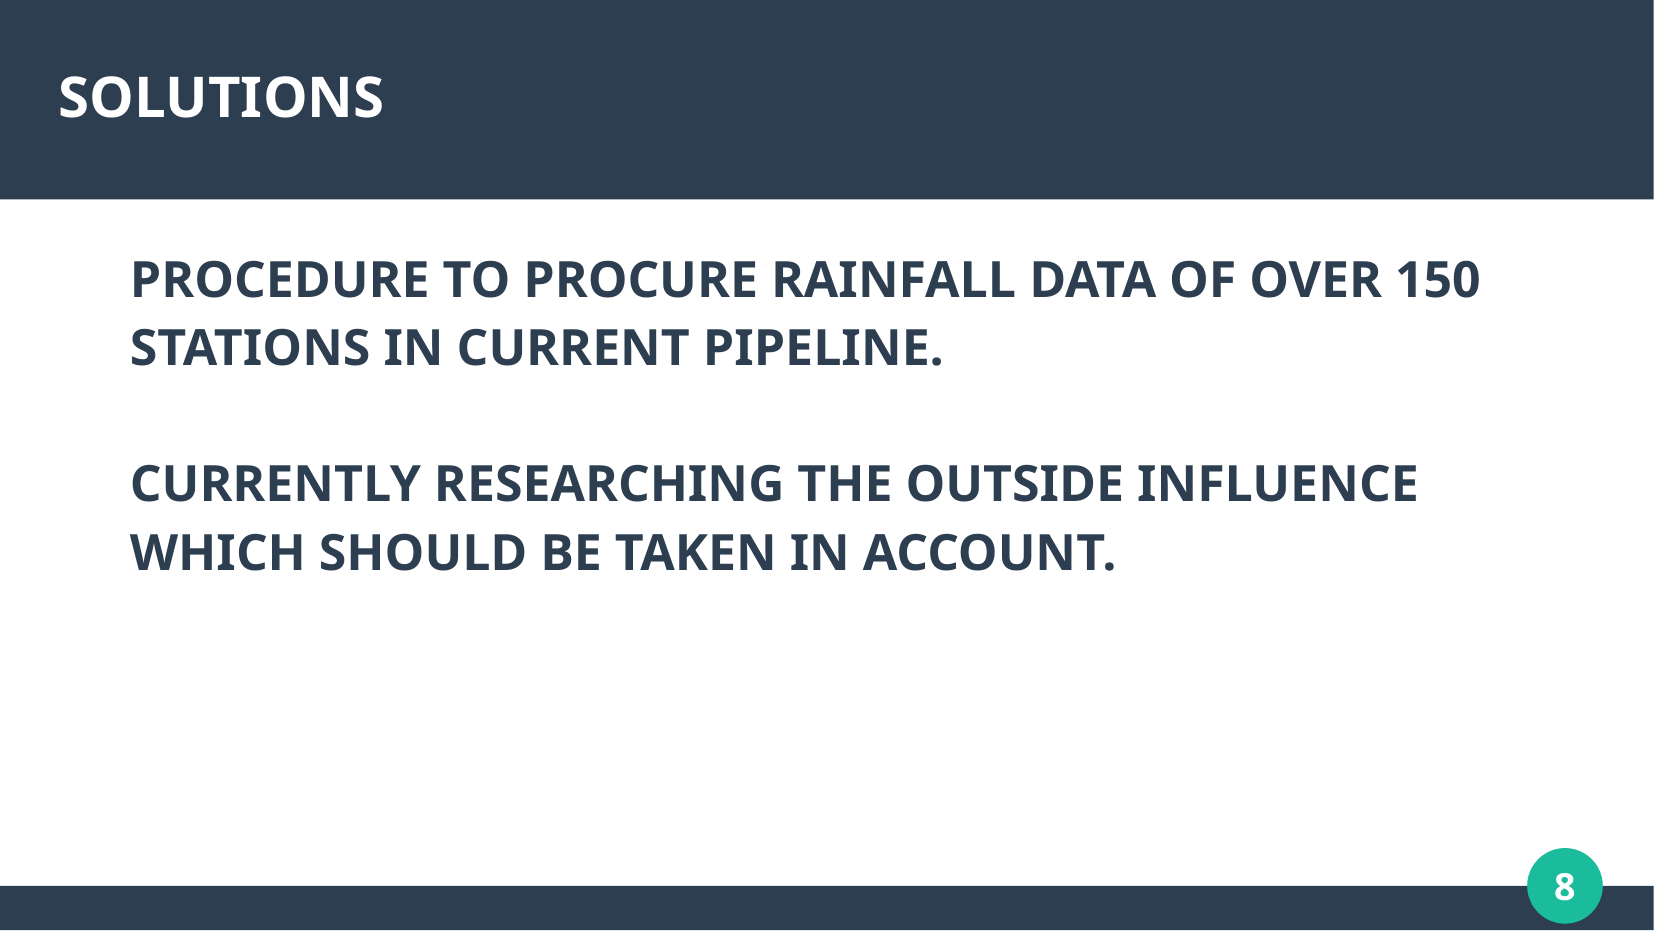

# SOLUTIONS
PROCEDURE TO PROCURE RAINFALL DATA OF OVER 150 STATIONS IN CURRENT PIPELINE.
CURRENTLY RESEARCHING THE OUTSIDE INFLUENCE WHICH SHOULD BE TAKEN IN ACCOUNT.